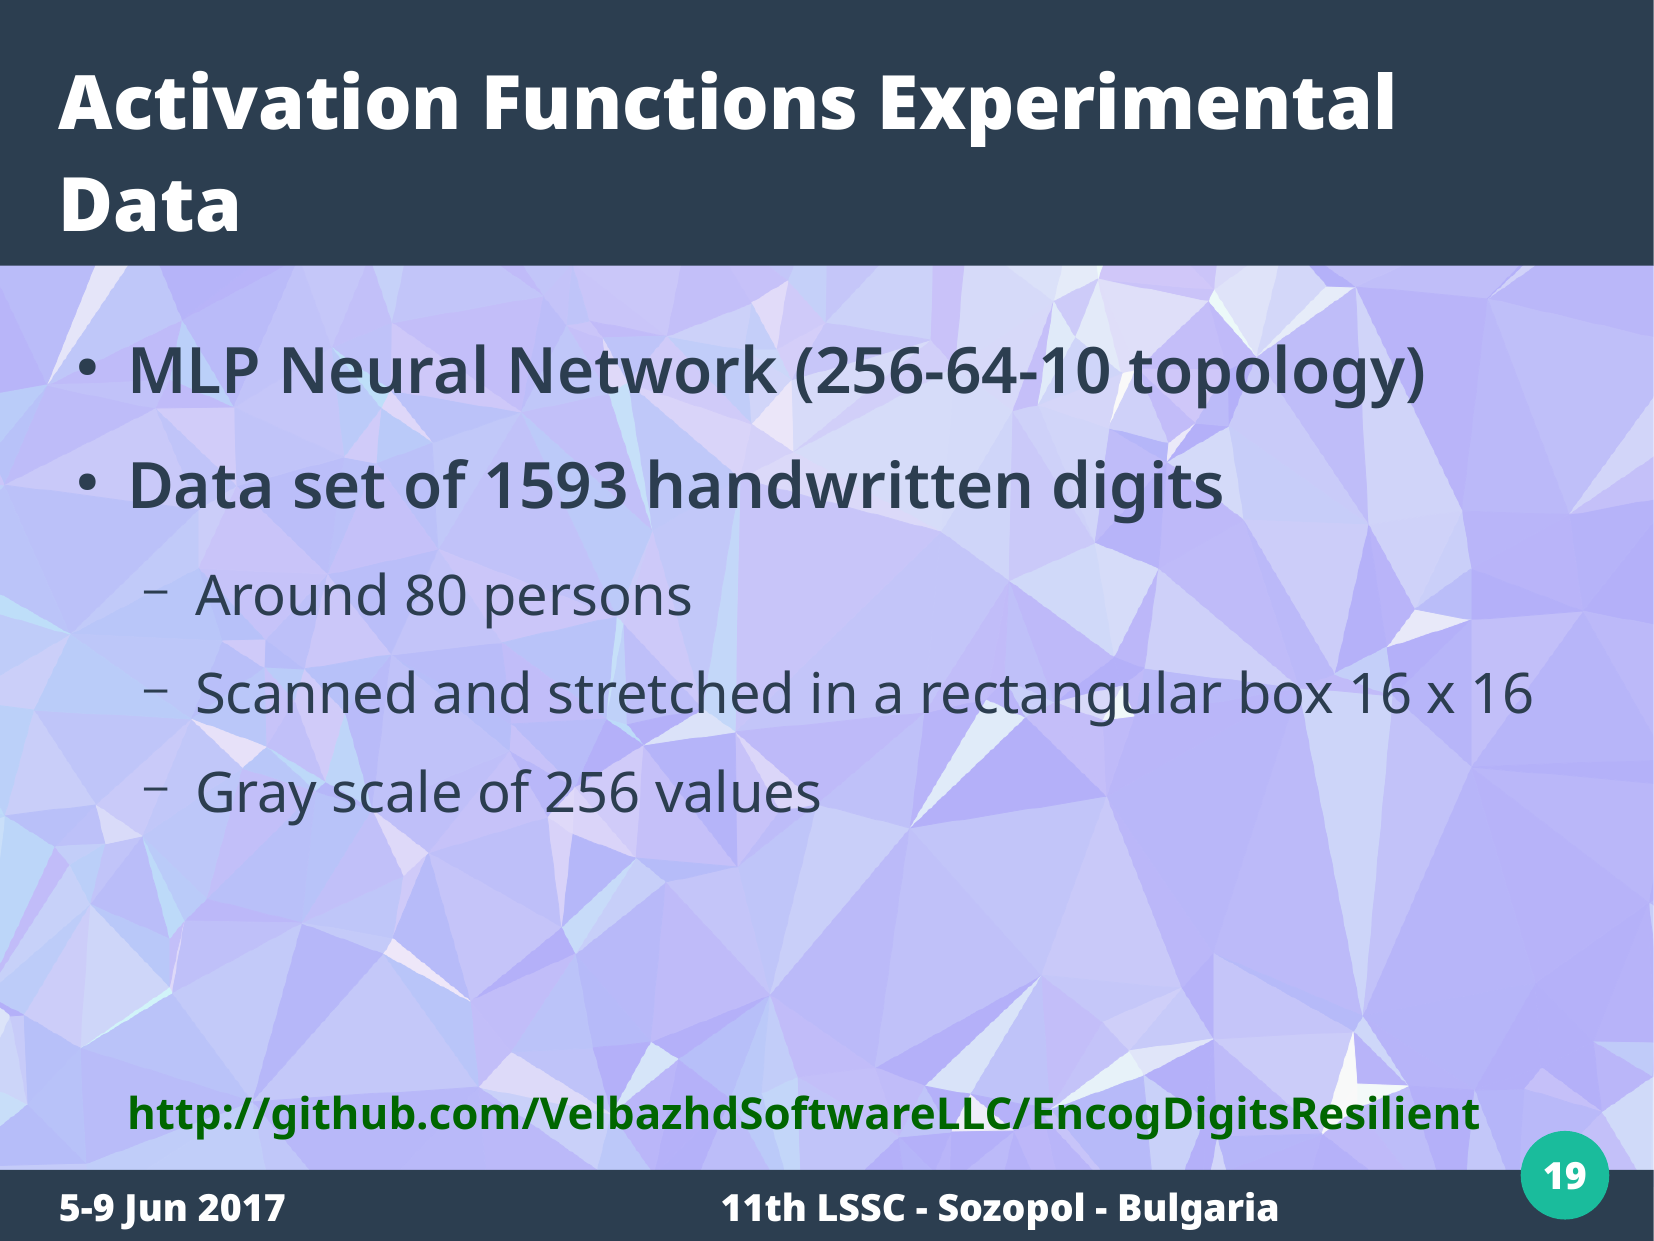

# Activation Functions Experimental Data
MLP Neural Network (256-64-10 topology)
Data set of 1593 handwritten digits
Around 80 persons
Scanned and stretched in a rectangular box 16 x 16
Gray scale of 256 values
http://github.com/VelbazhdSoftwareLLC/EncogDigitsResilient
19
5-9 Jun 2017
11th LSSC - Sozopol - Bulgaria